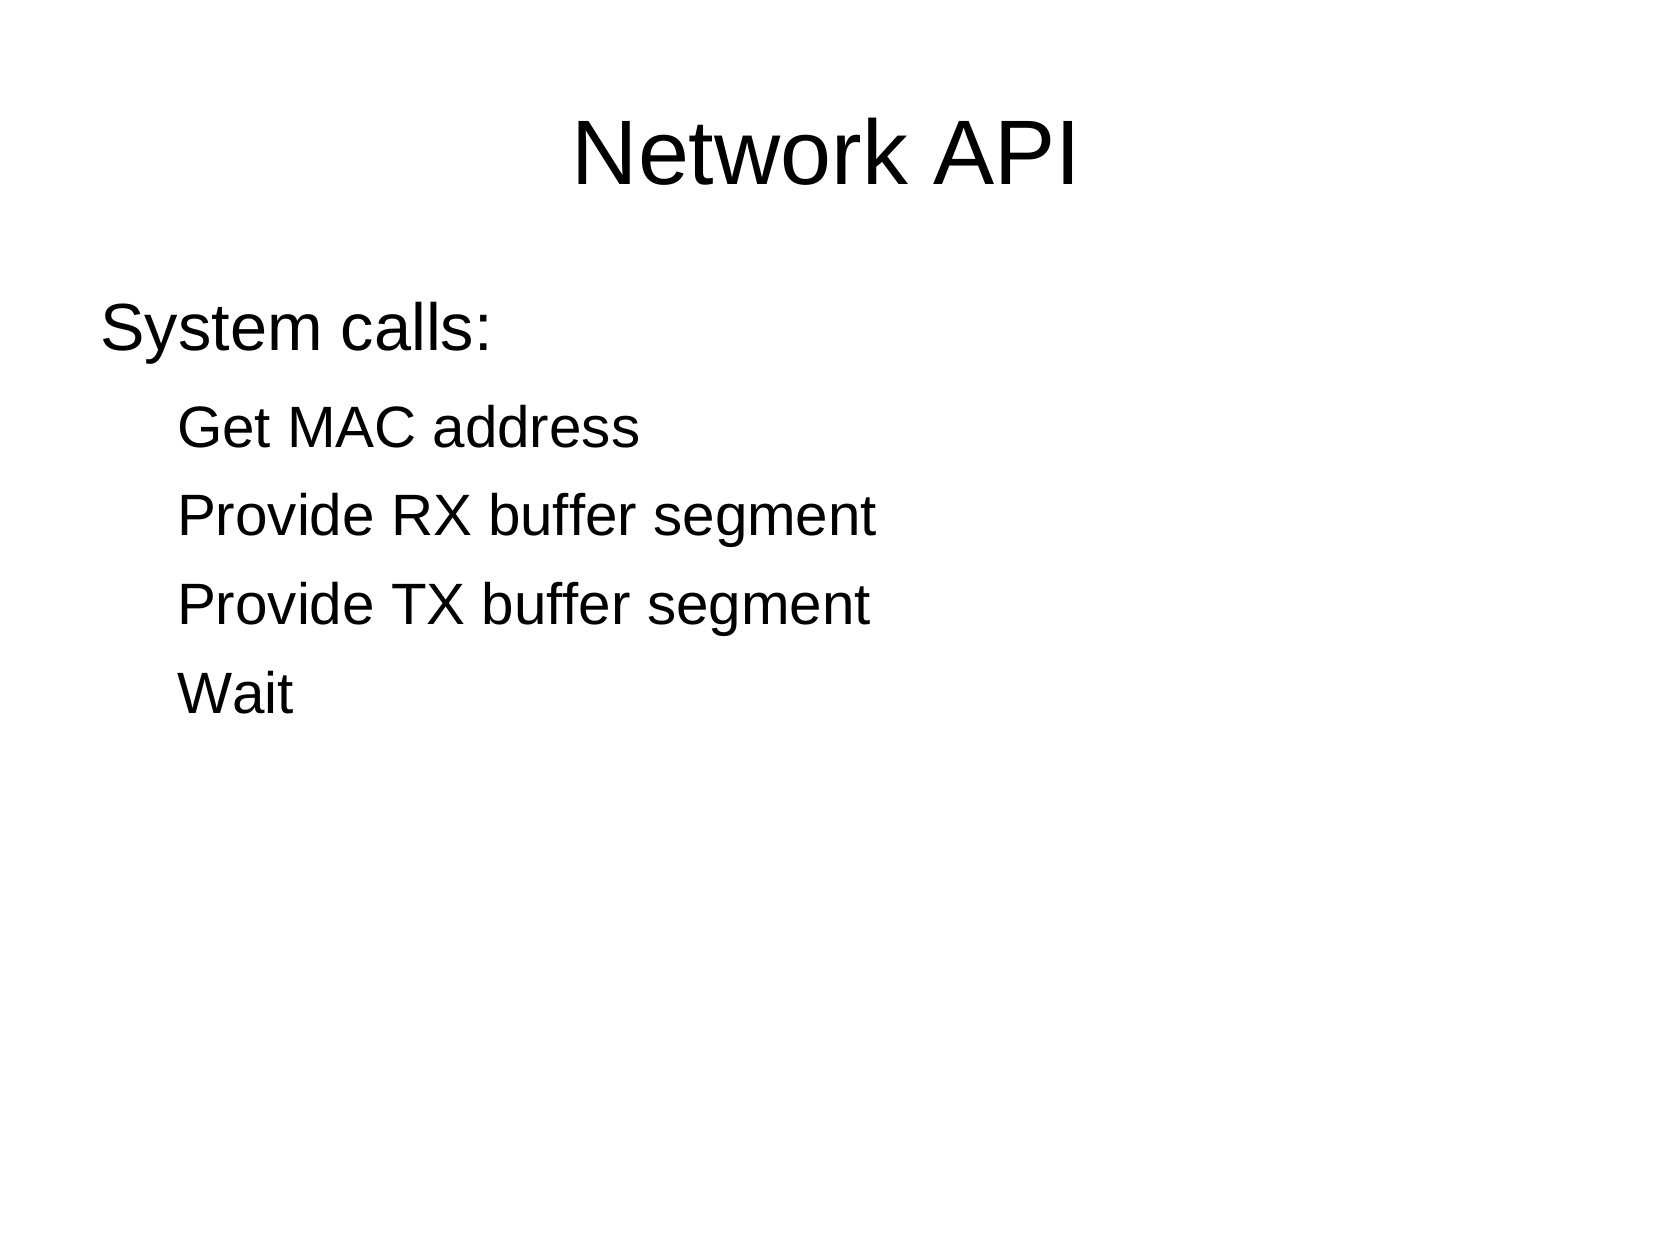

# Network API
System calls:
Get MAC address
Provide RX buffer segment
Provide TX buffer segment
Wait